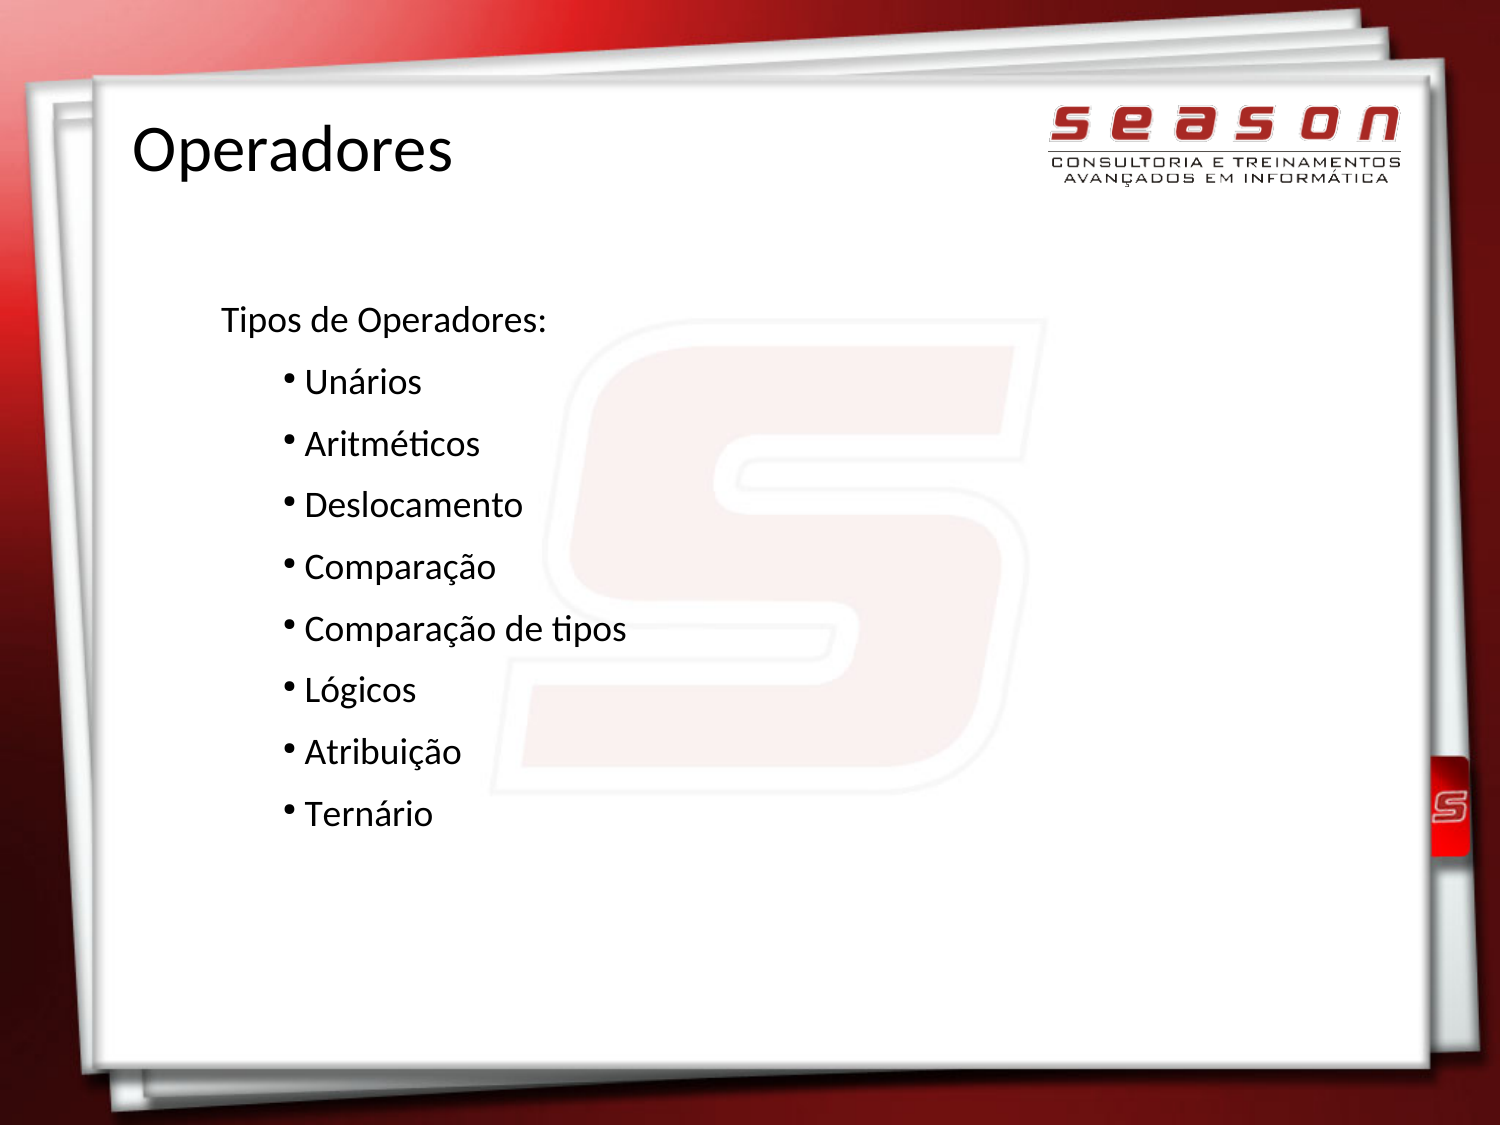

# Operadores
Tipos de Operadores:
 Unários
 Aritméticos
 Deslocamento
 Comparação
 Comparação de tipos
 Lógicos
 Atribuição
 Ternário